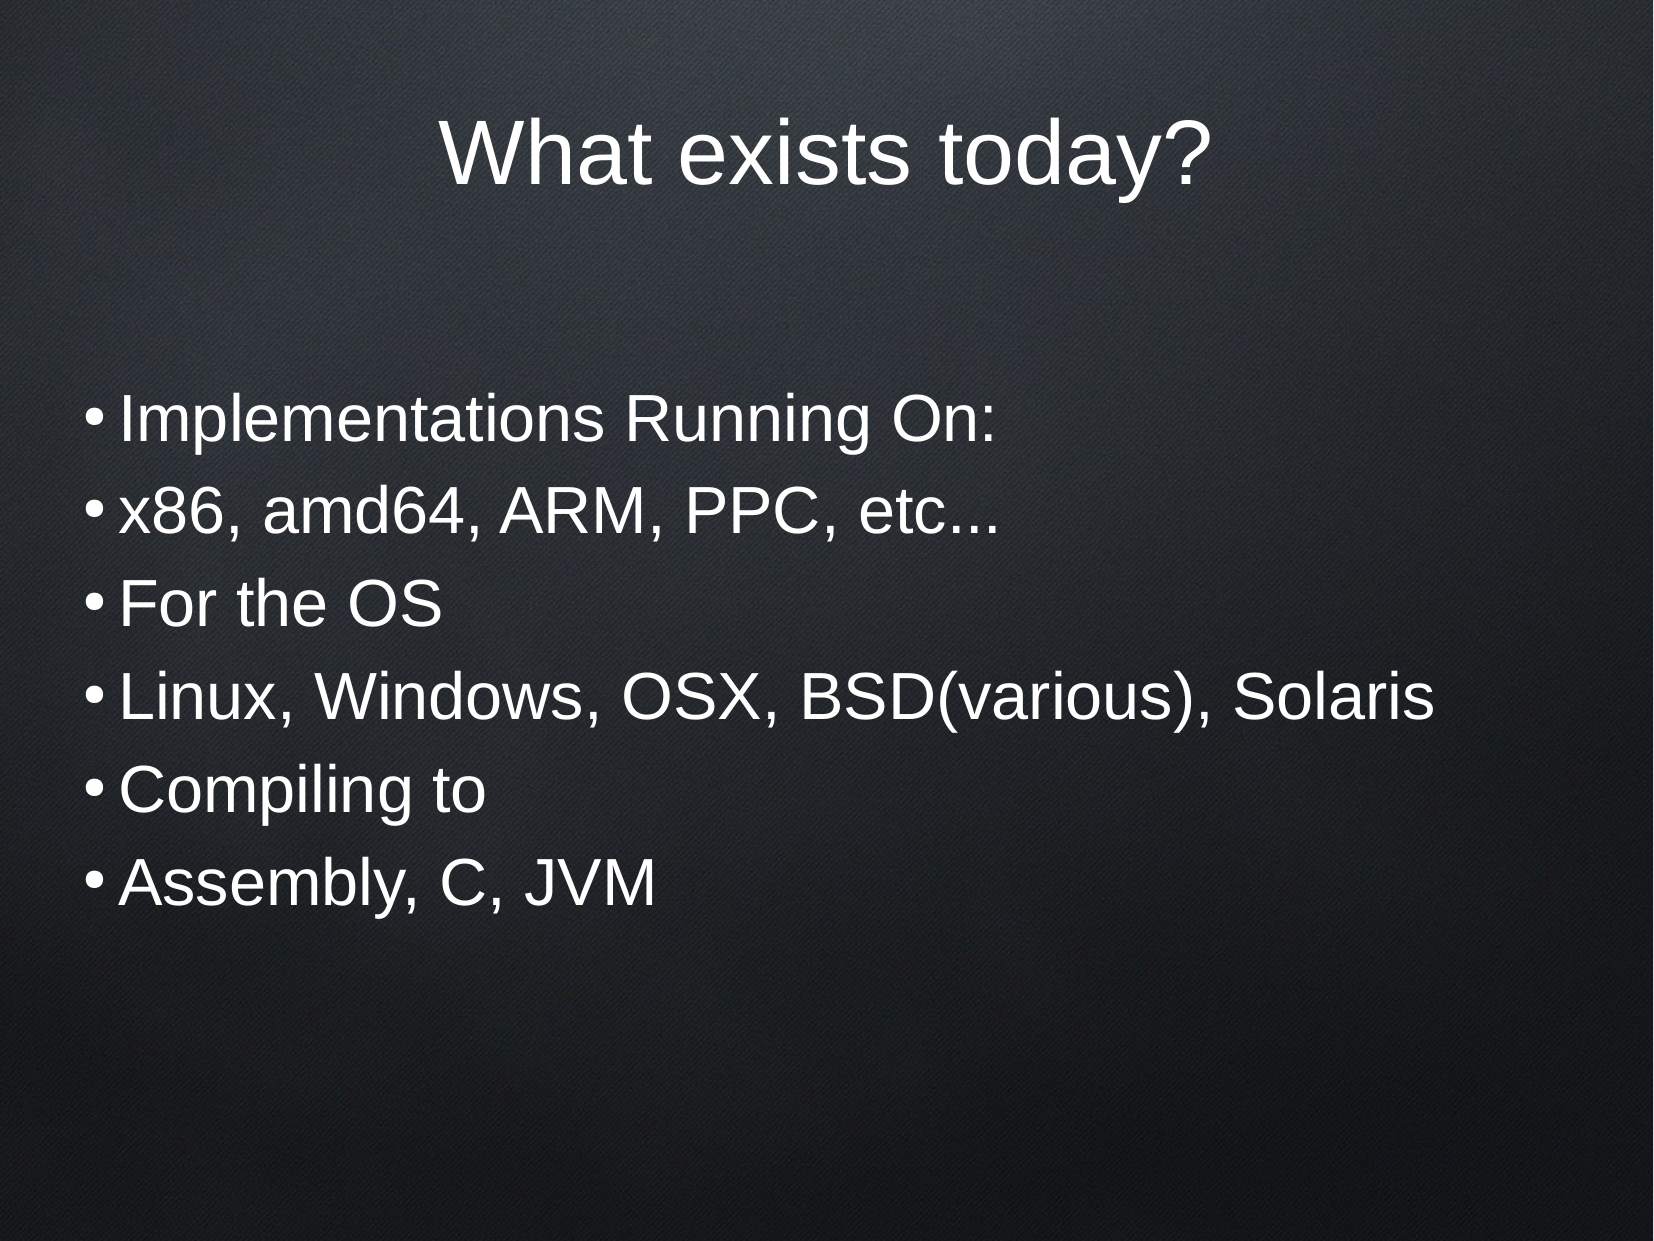

# What exists today?
Implementations Running On:
x86, amd64, ARM, PPC, etc...
For the OS
Linux, Windows, OSX, BSD(various), Solaris
Compiling to
Assembly, C, JVM